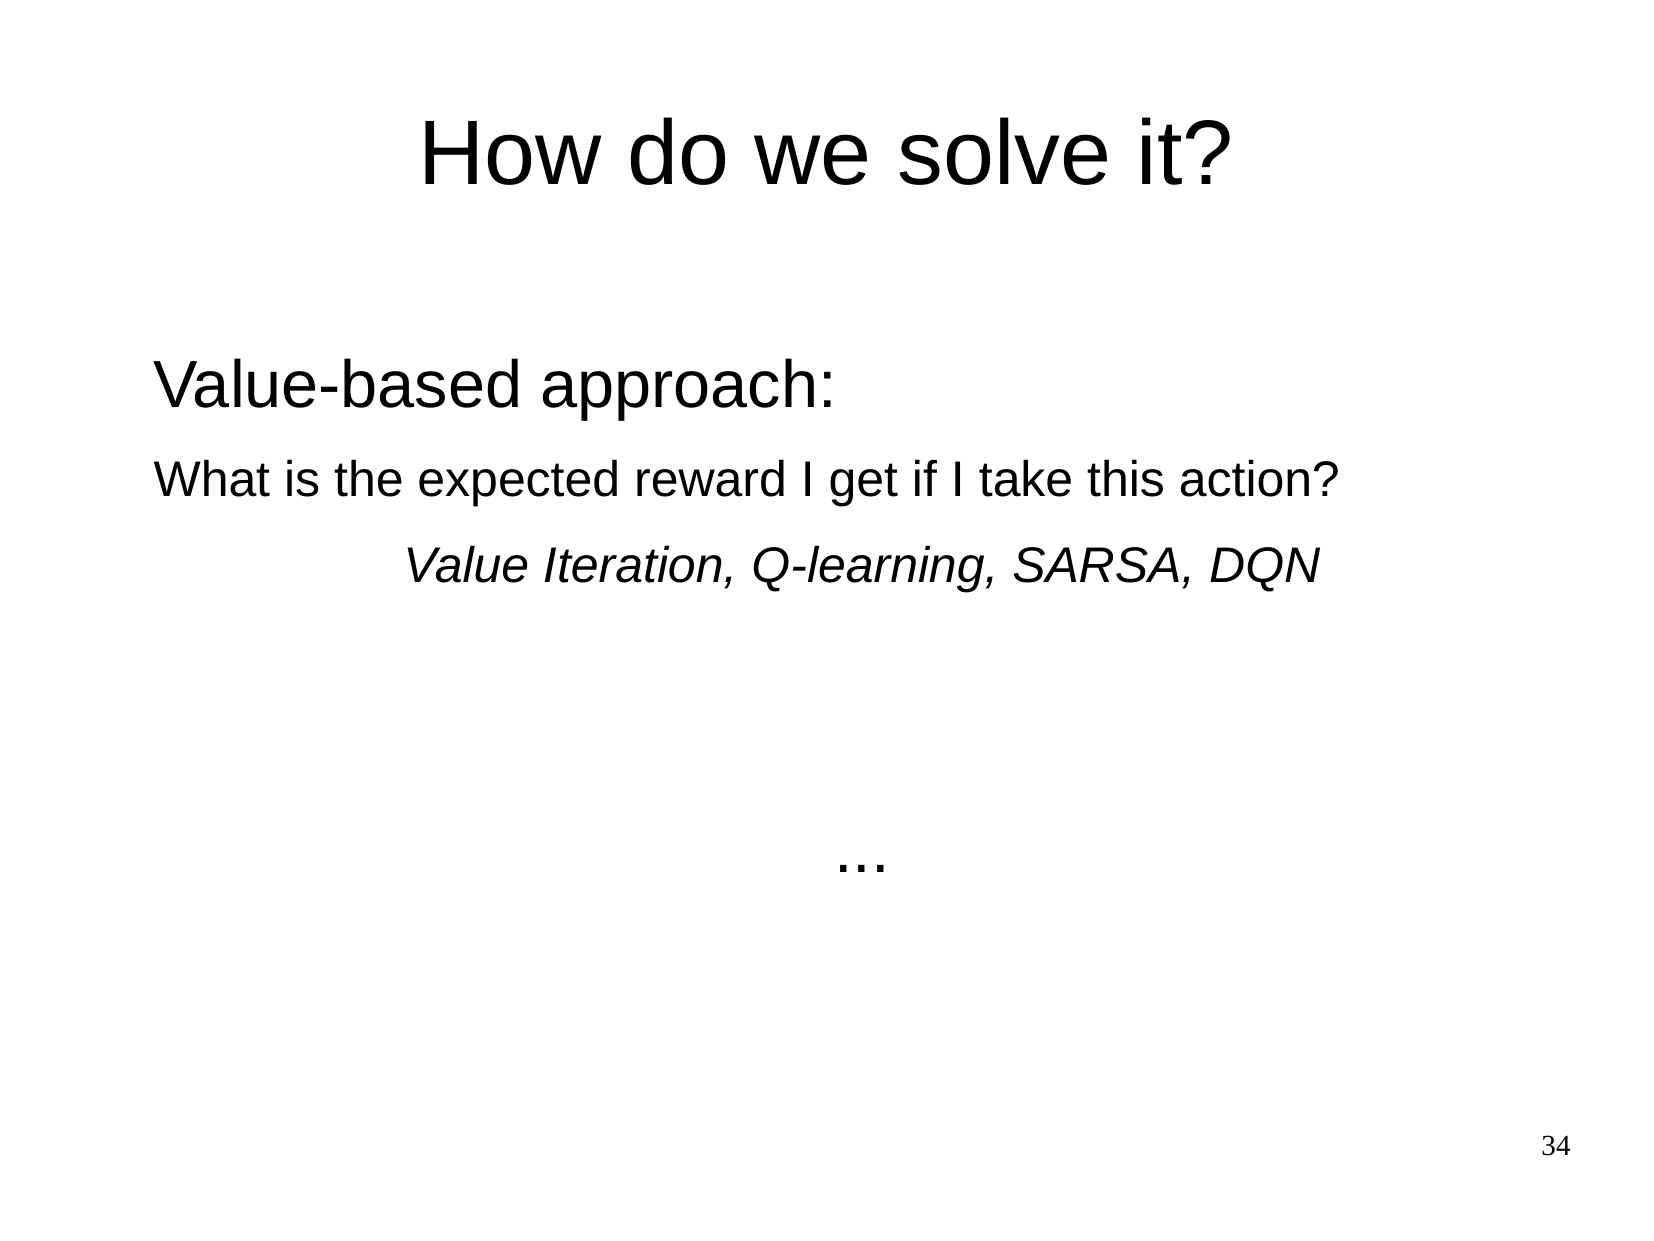

# How do we solve it?
Value-based approach:
What is the expected reward I get if I take this action?
Value Iteration, Q-learning, SARSA, DQN
...
34